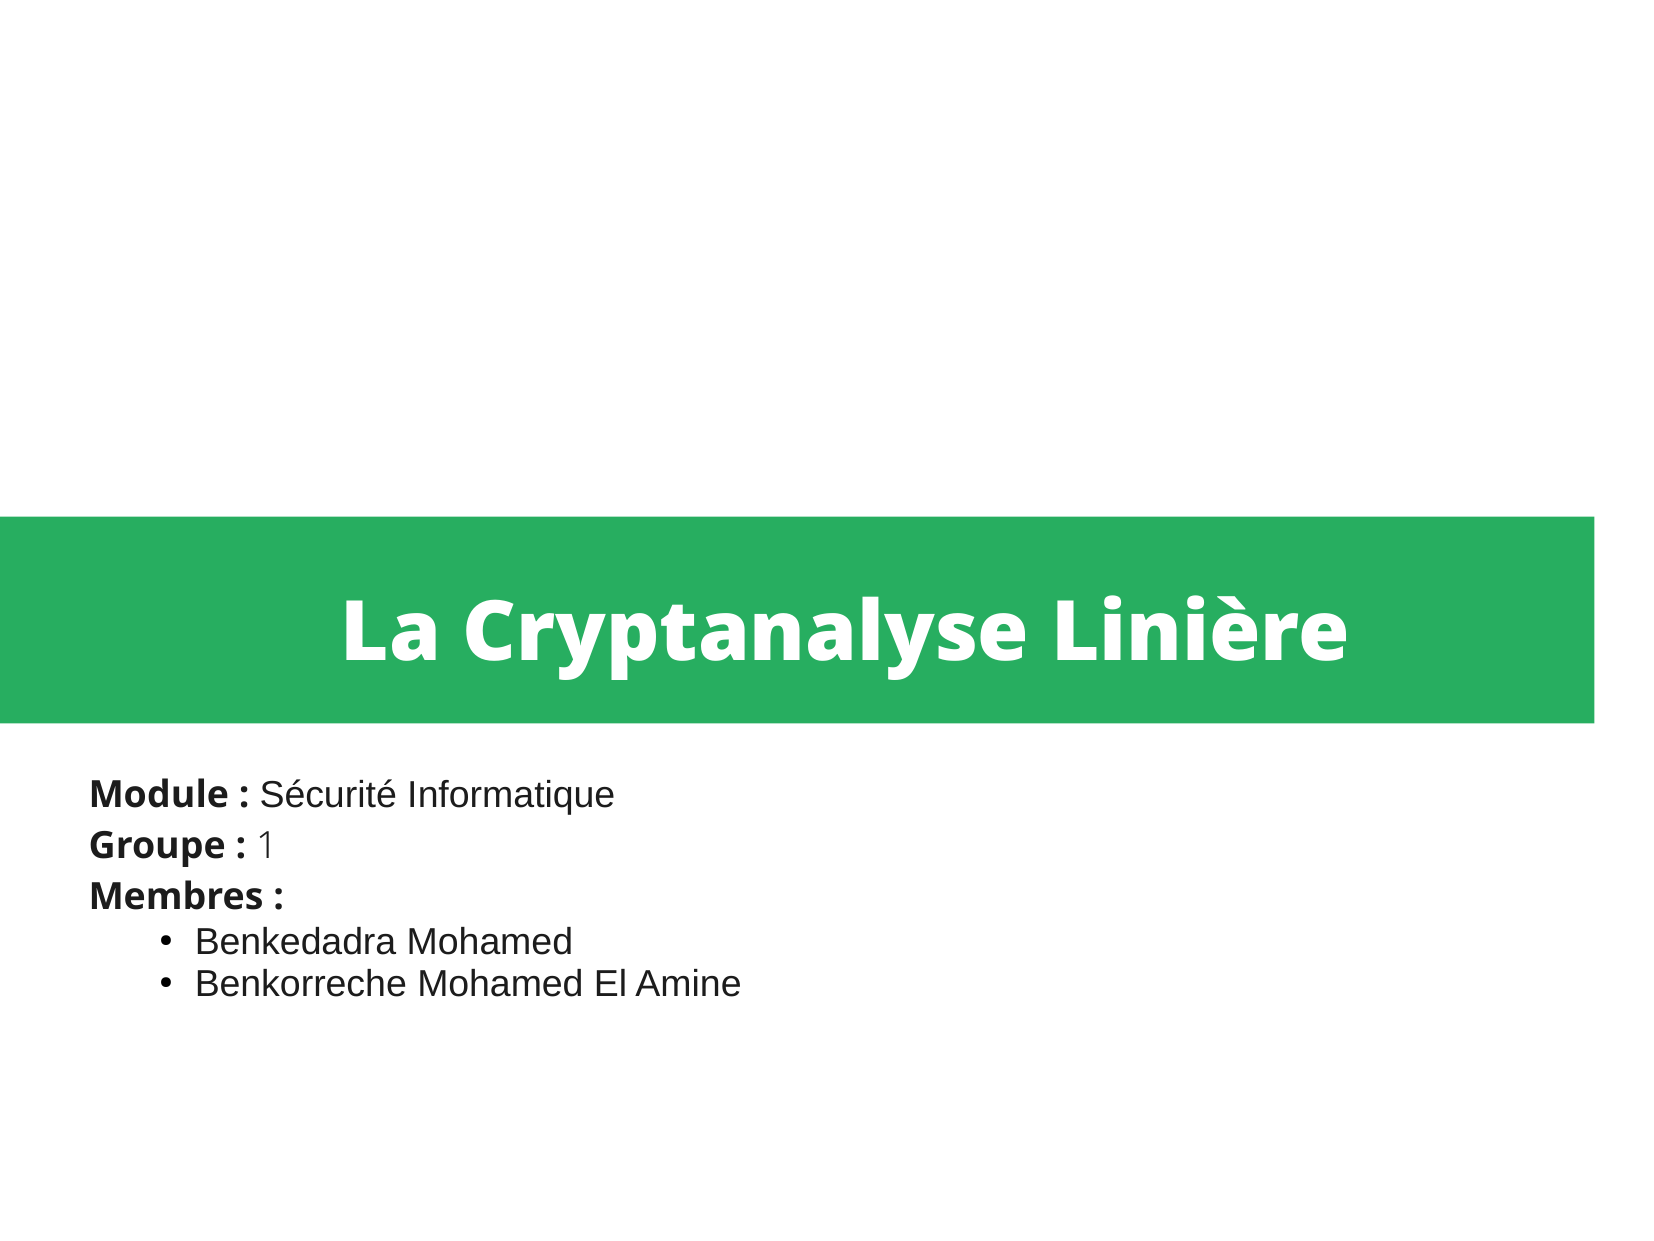

# La Cryptanalyse Linière
Module : Sécurité Informatique
Groupe : 1
Membres :
Benkedadra Mohamed
Benkorreche Mohamed El Amine